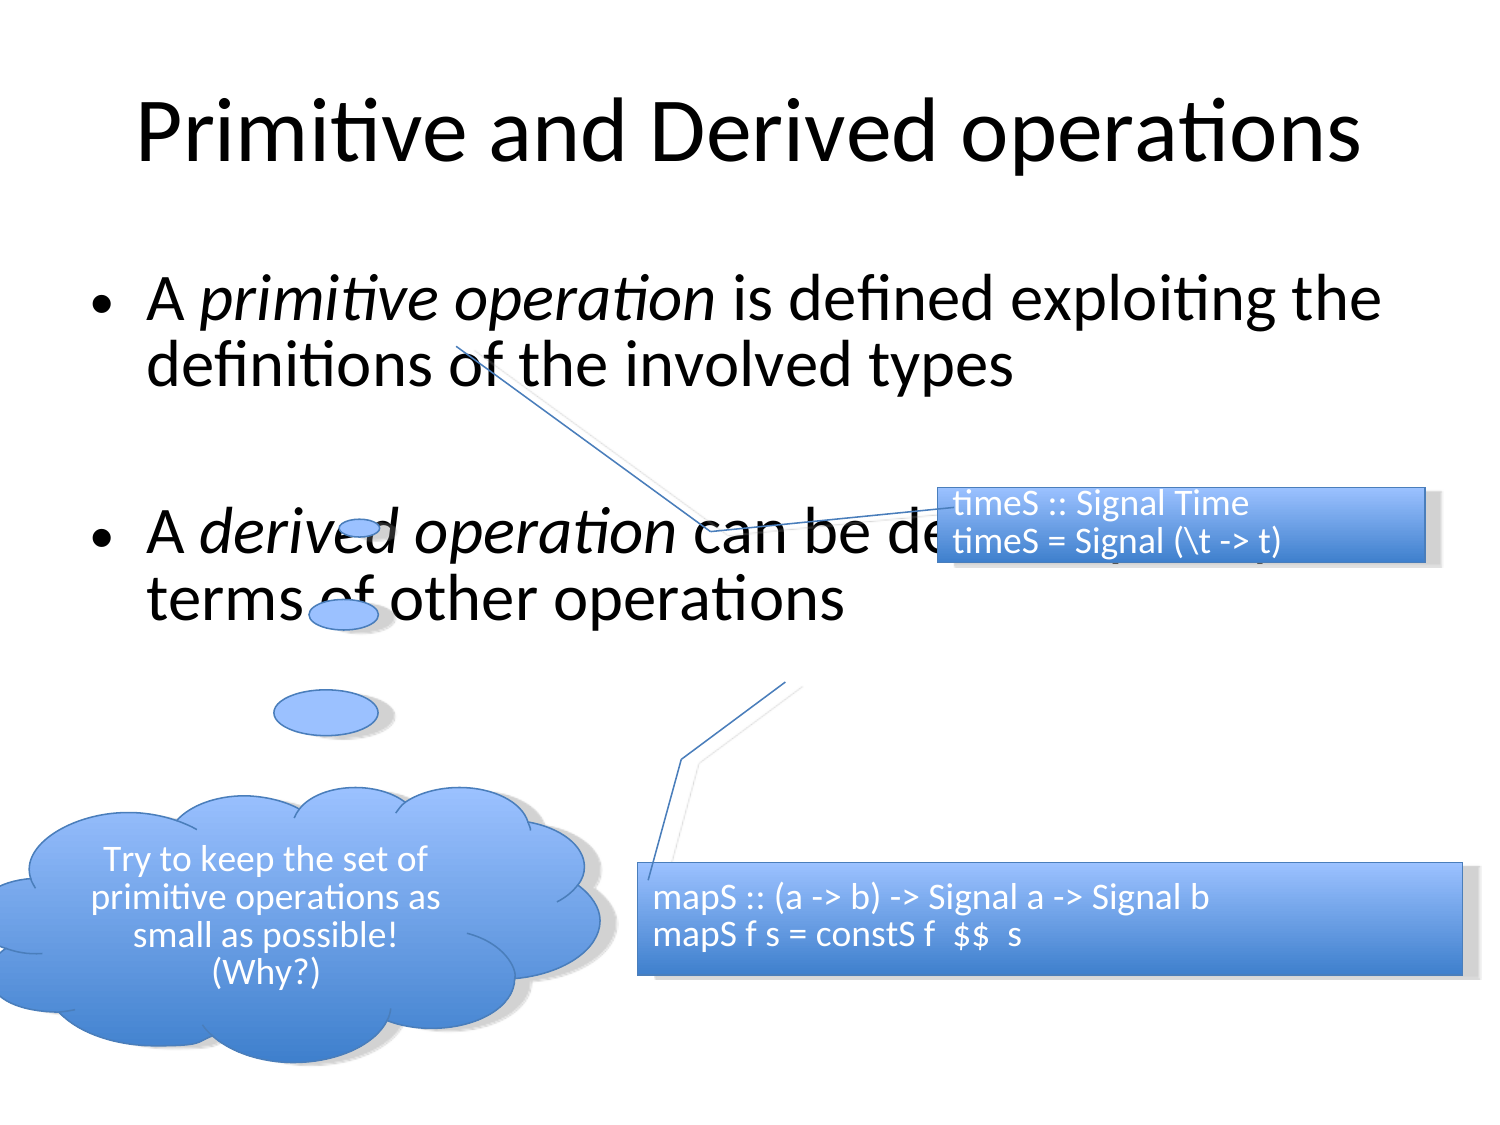

# Primitive and Derived operations
A primitive operation is defined exploiting the definitions of the involved types
A derived operation can be defined purely in terms of other operations
timeS :: Signal Time
timeS = Signal (\t -> t)
Try to keep the set of primitive operations as small as possible! (Why?)
mapS :: (a -> b) -> Signal a -> Signal b
mapS f s = constS f $$ s